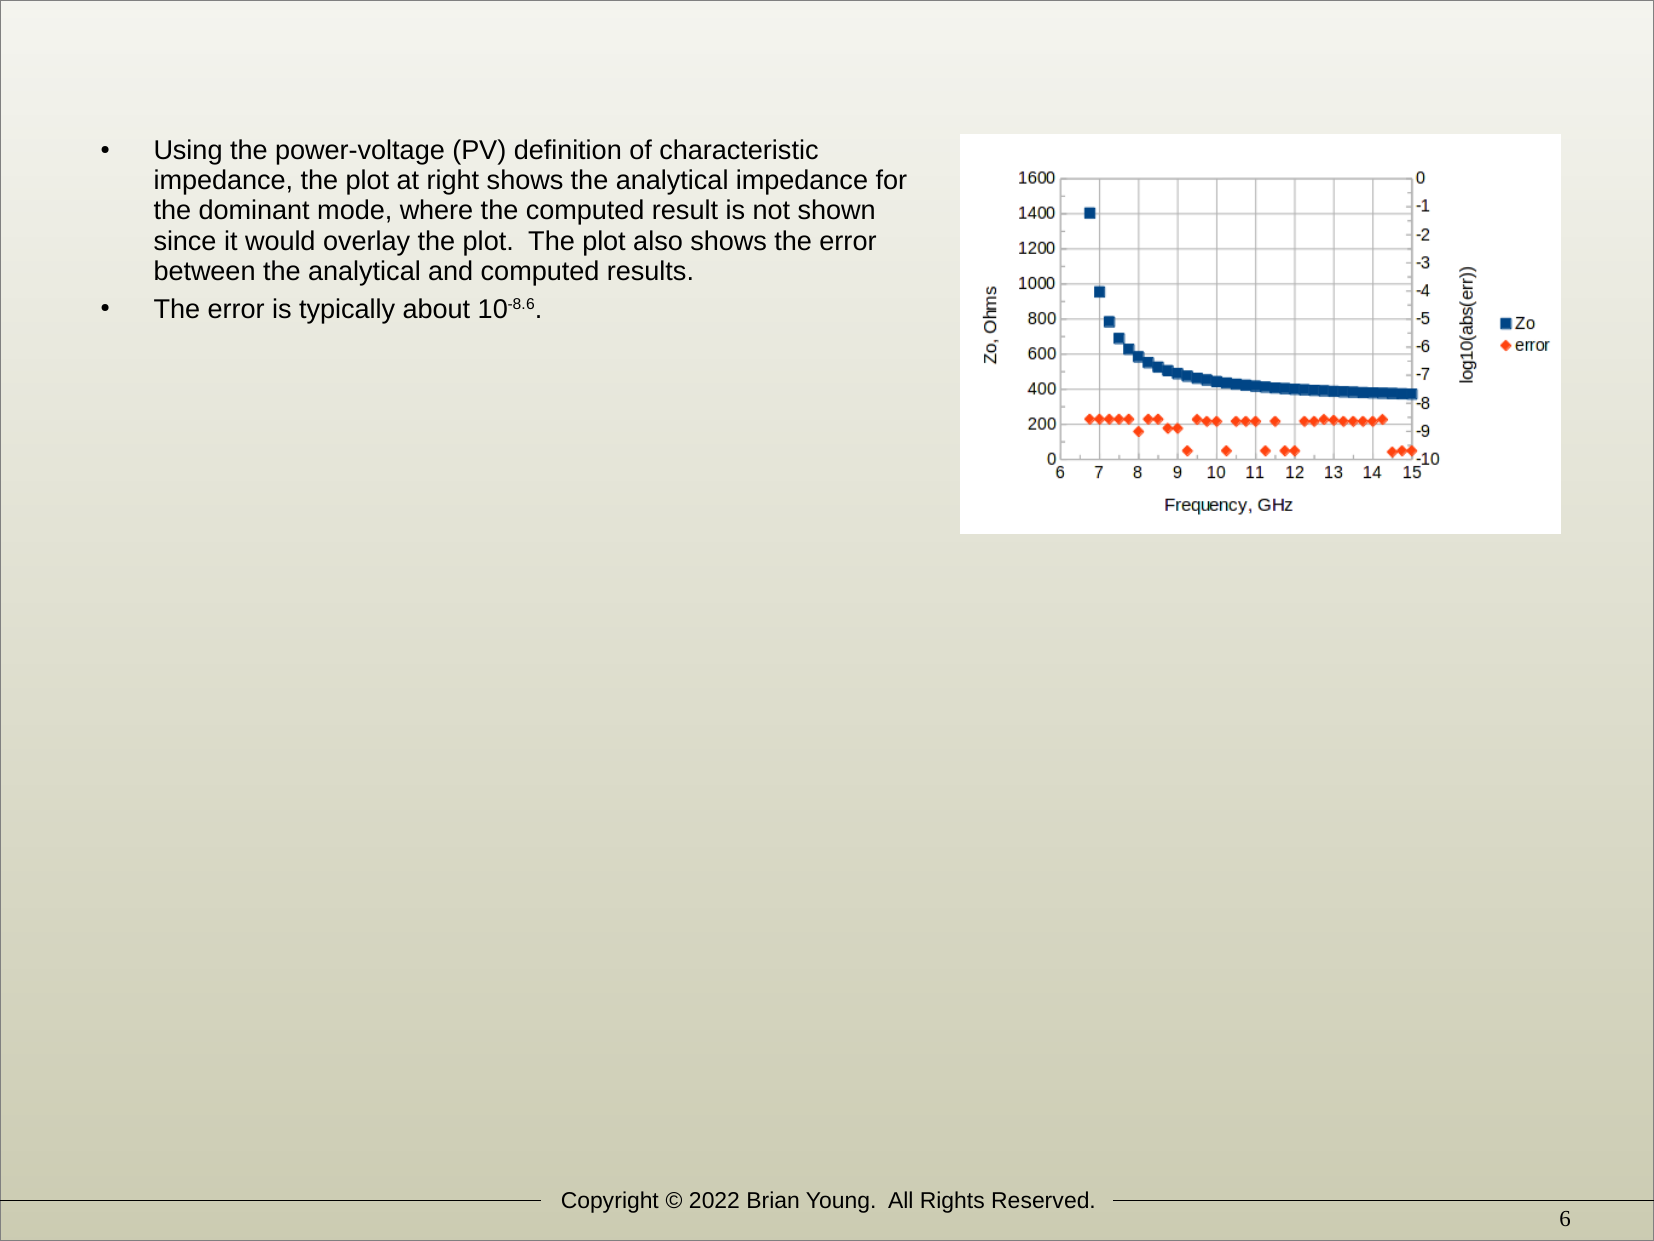

# Using the power-voltage (PV) definition of characteristic impedance, the plot at right shows the analytical impedance for the dominant mode, where the computed result is not shown since it would overlay the plot. The plot also shows the error between the analytical and computed results.
The error is typically about 10-8.6.
6